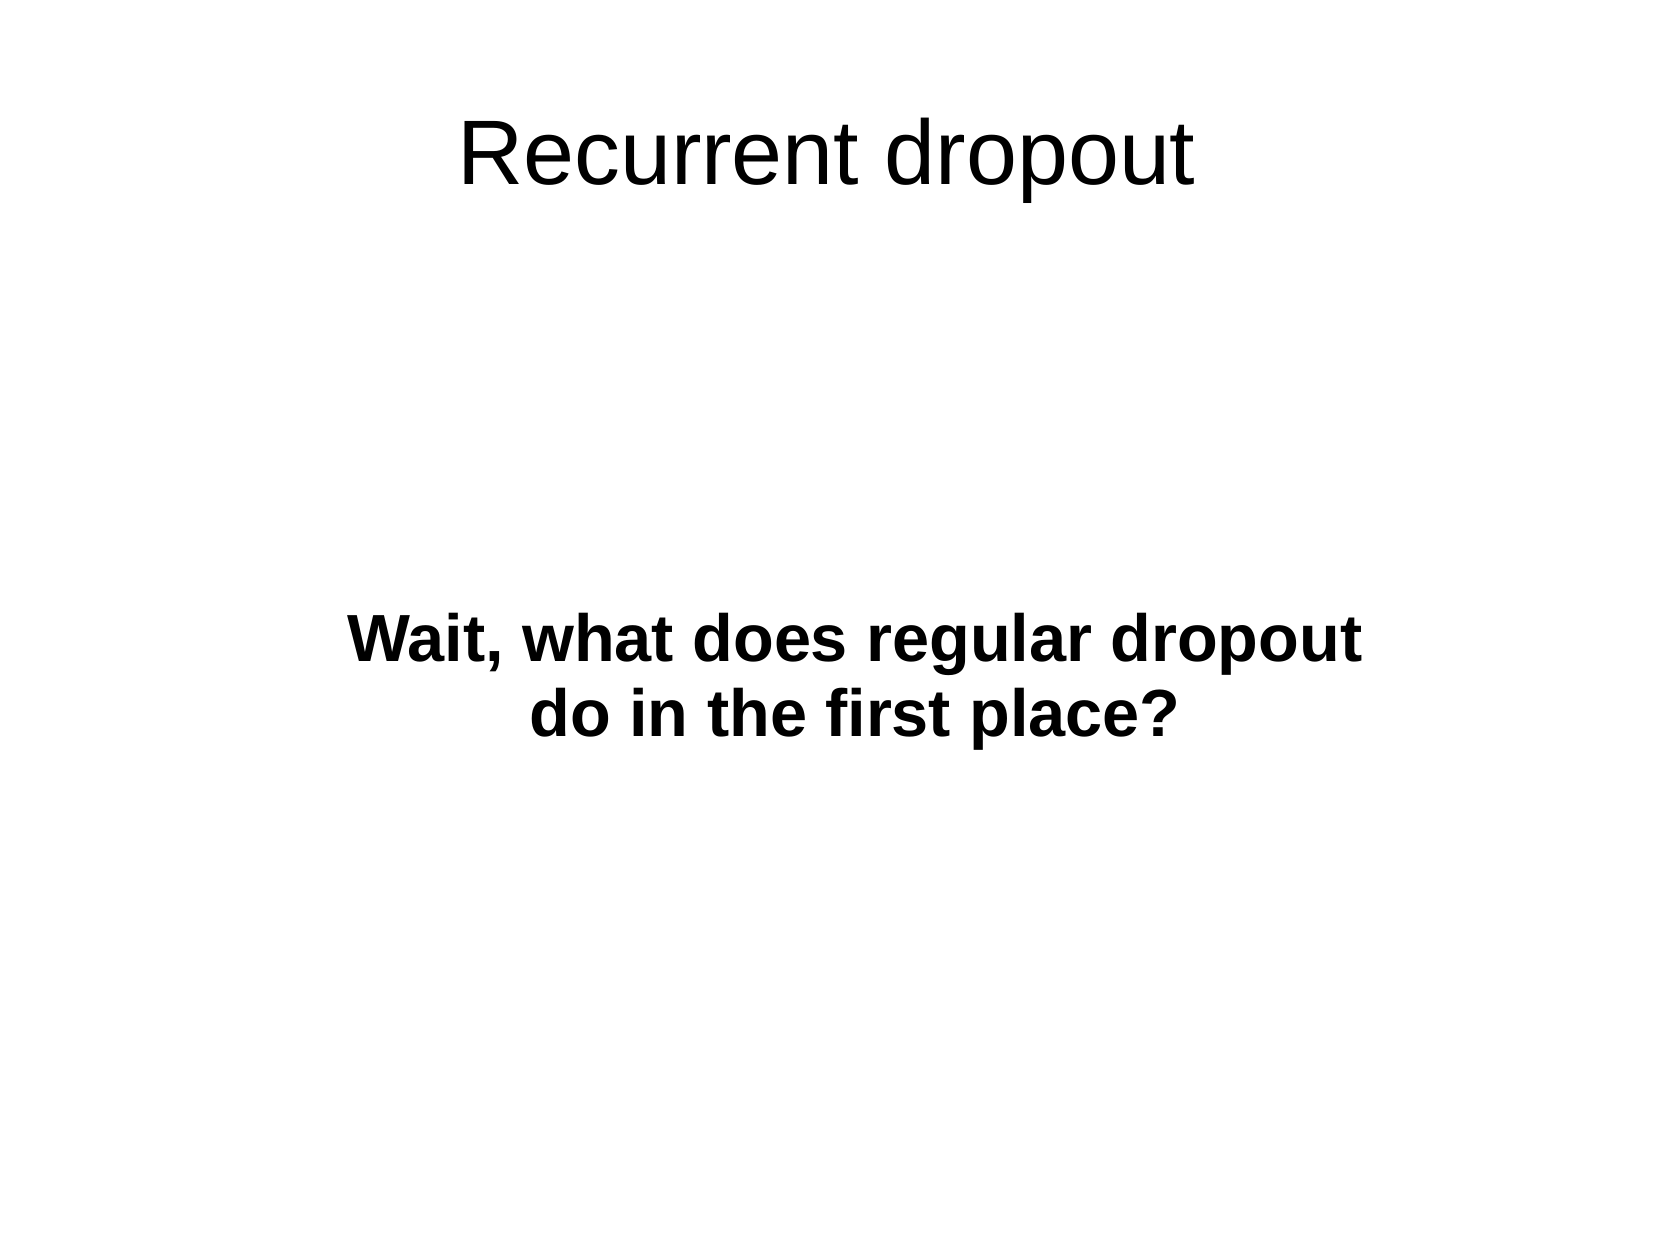

# Recurrent dropout
Wait, what does regular dropout do in the first place?